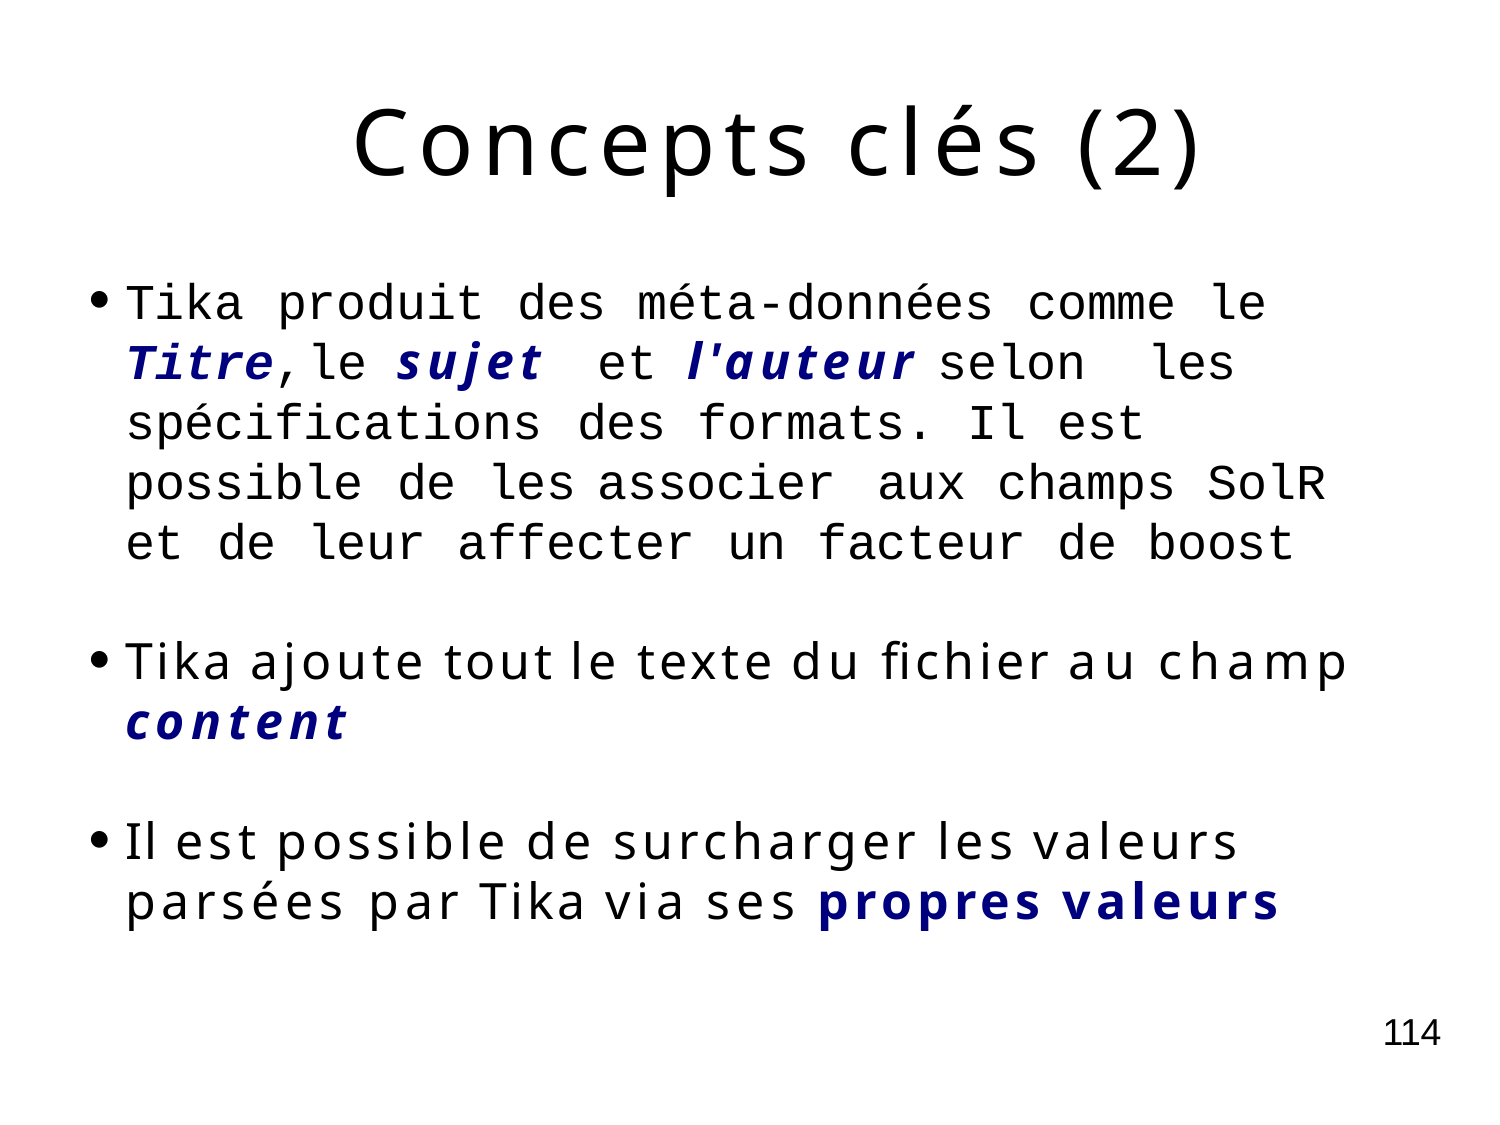

# Concepts clés (2)
Tika	produit	 des 	méta-données 	comme	le Titre,	le sujet		et l'auteur	selon	 les spécifications	des	formats.		Il 	est possible	de	 les		associer	aux	 champs	SolR et	de	 leur	affecter 	un	facteur 	de		boost
●
Tika ajoute tout le texte du fichier au champ content
●
Il est possible de surcharger les valeurs parsées par Tika via ses propres valeurs
●
114